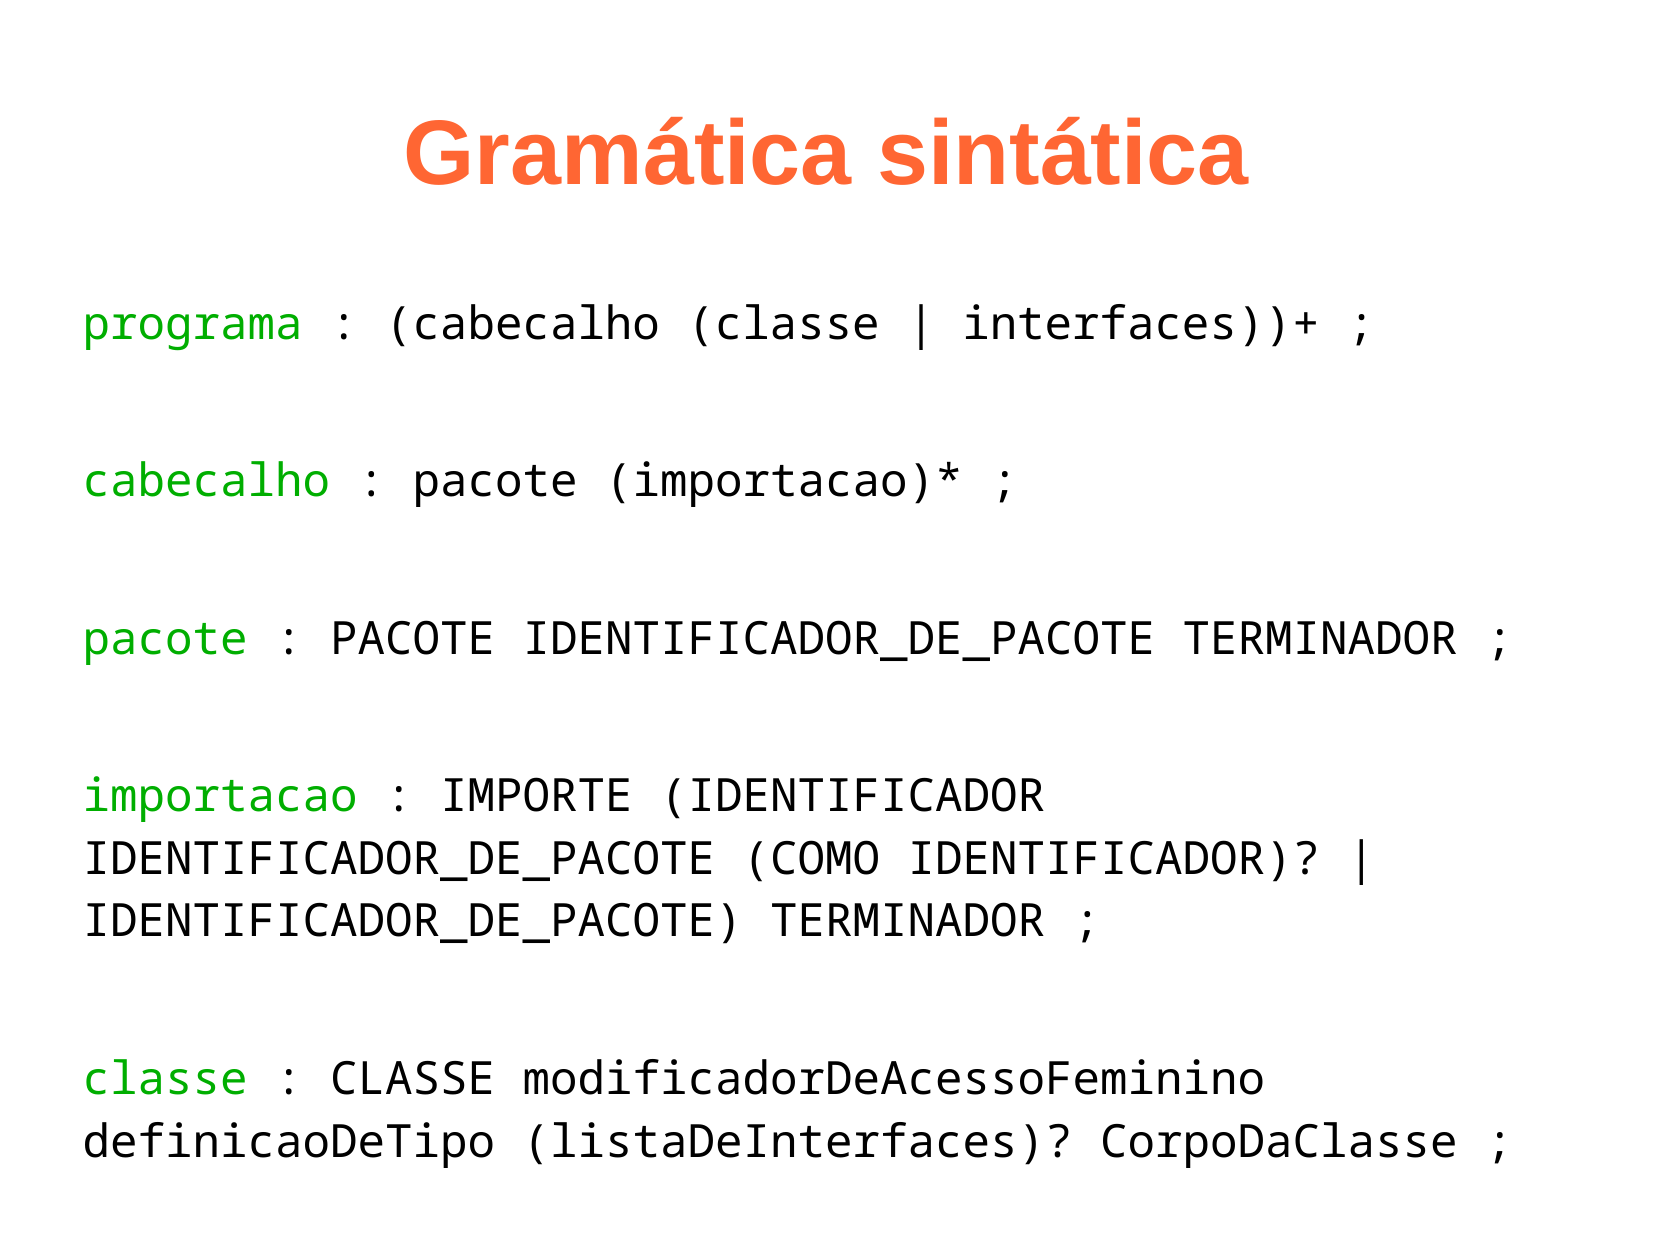

# Gramática sintática
programa : (cabecalho (classe | interfaces))+ ;
cabecalho : pacote (importacao)* ;
pacote : PACOTE IDENTIFICADOR_DE_PACOTE TERMINADOR ;
importacao : IMPORTE (IDENTIFICADOR IDENTIFICADOR_DE_PACOTE (COMO IDENTIFICADOR)? | IDENTIFICADOR_DE_PACOTE) TERMINADOR ;
classe : CLASSE modificadorDeAcessoFeminino definicaoDeTipo (listaDeInterfaces)? CorpoDaClasse ;